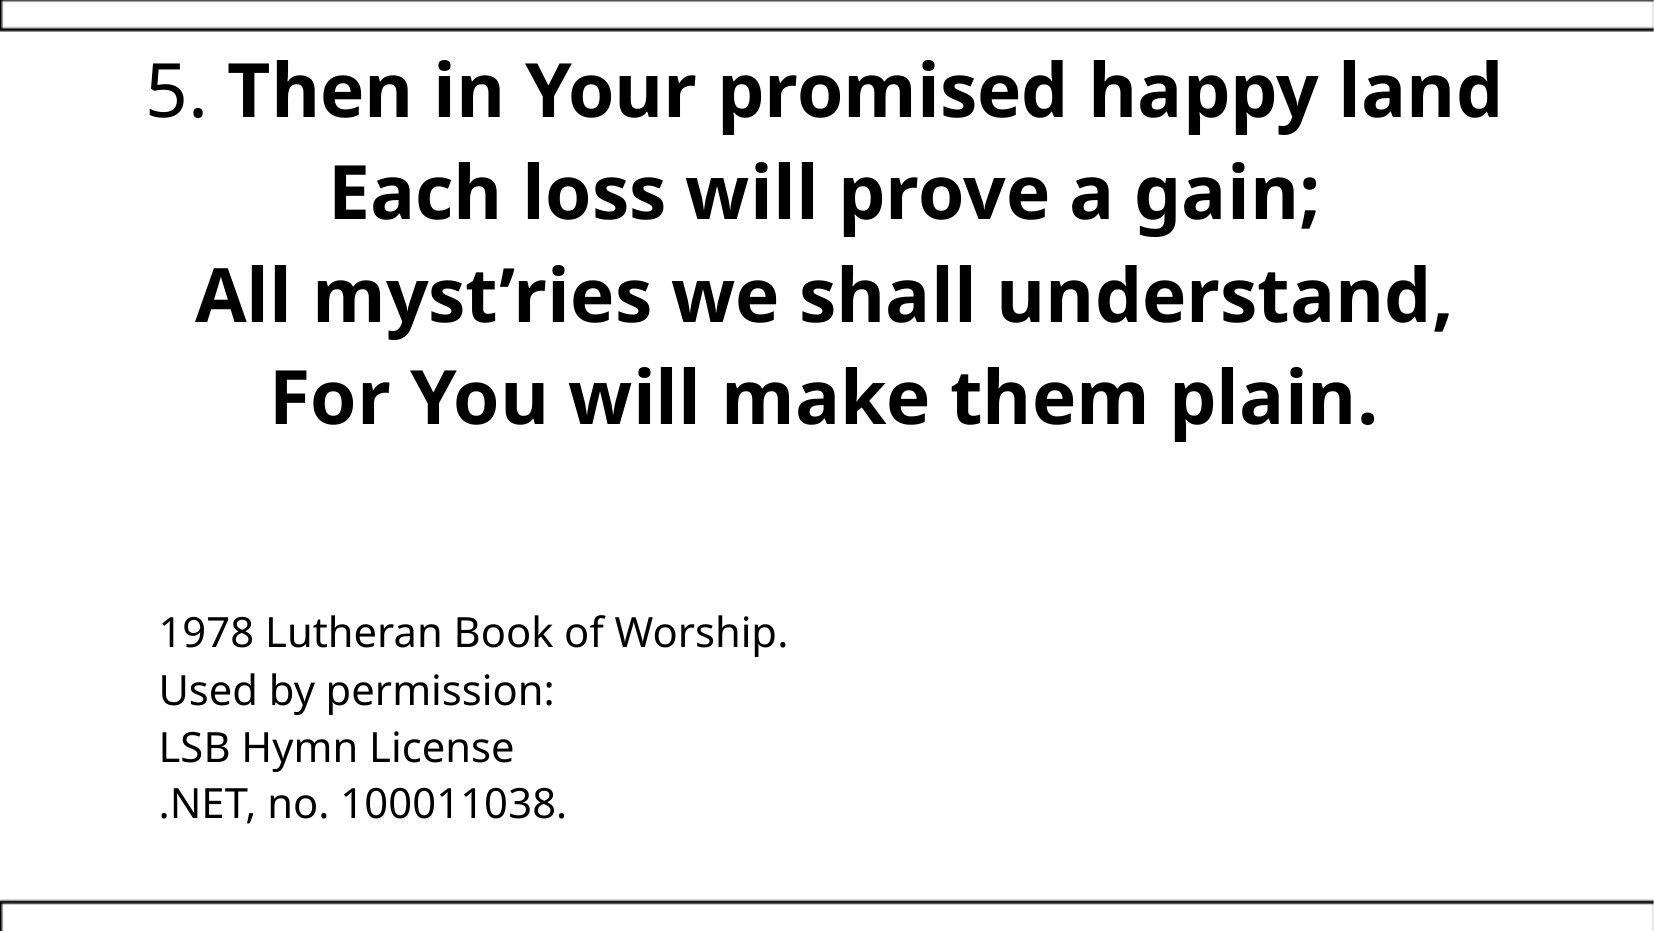

5. Then in Your promised happy land
Each loss will prove a gain;
All myst’ries we shall understand,
For You will make them plain.
 1978 Lutheran Book of Worship.
 Used by permission:
 LSB Hymn License
 .NET, no. 100011038.